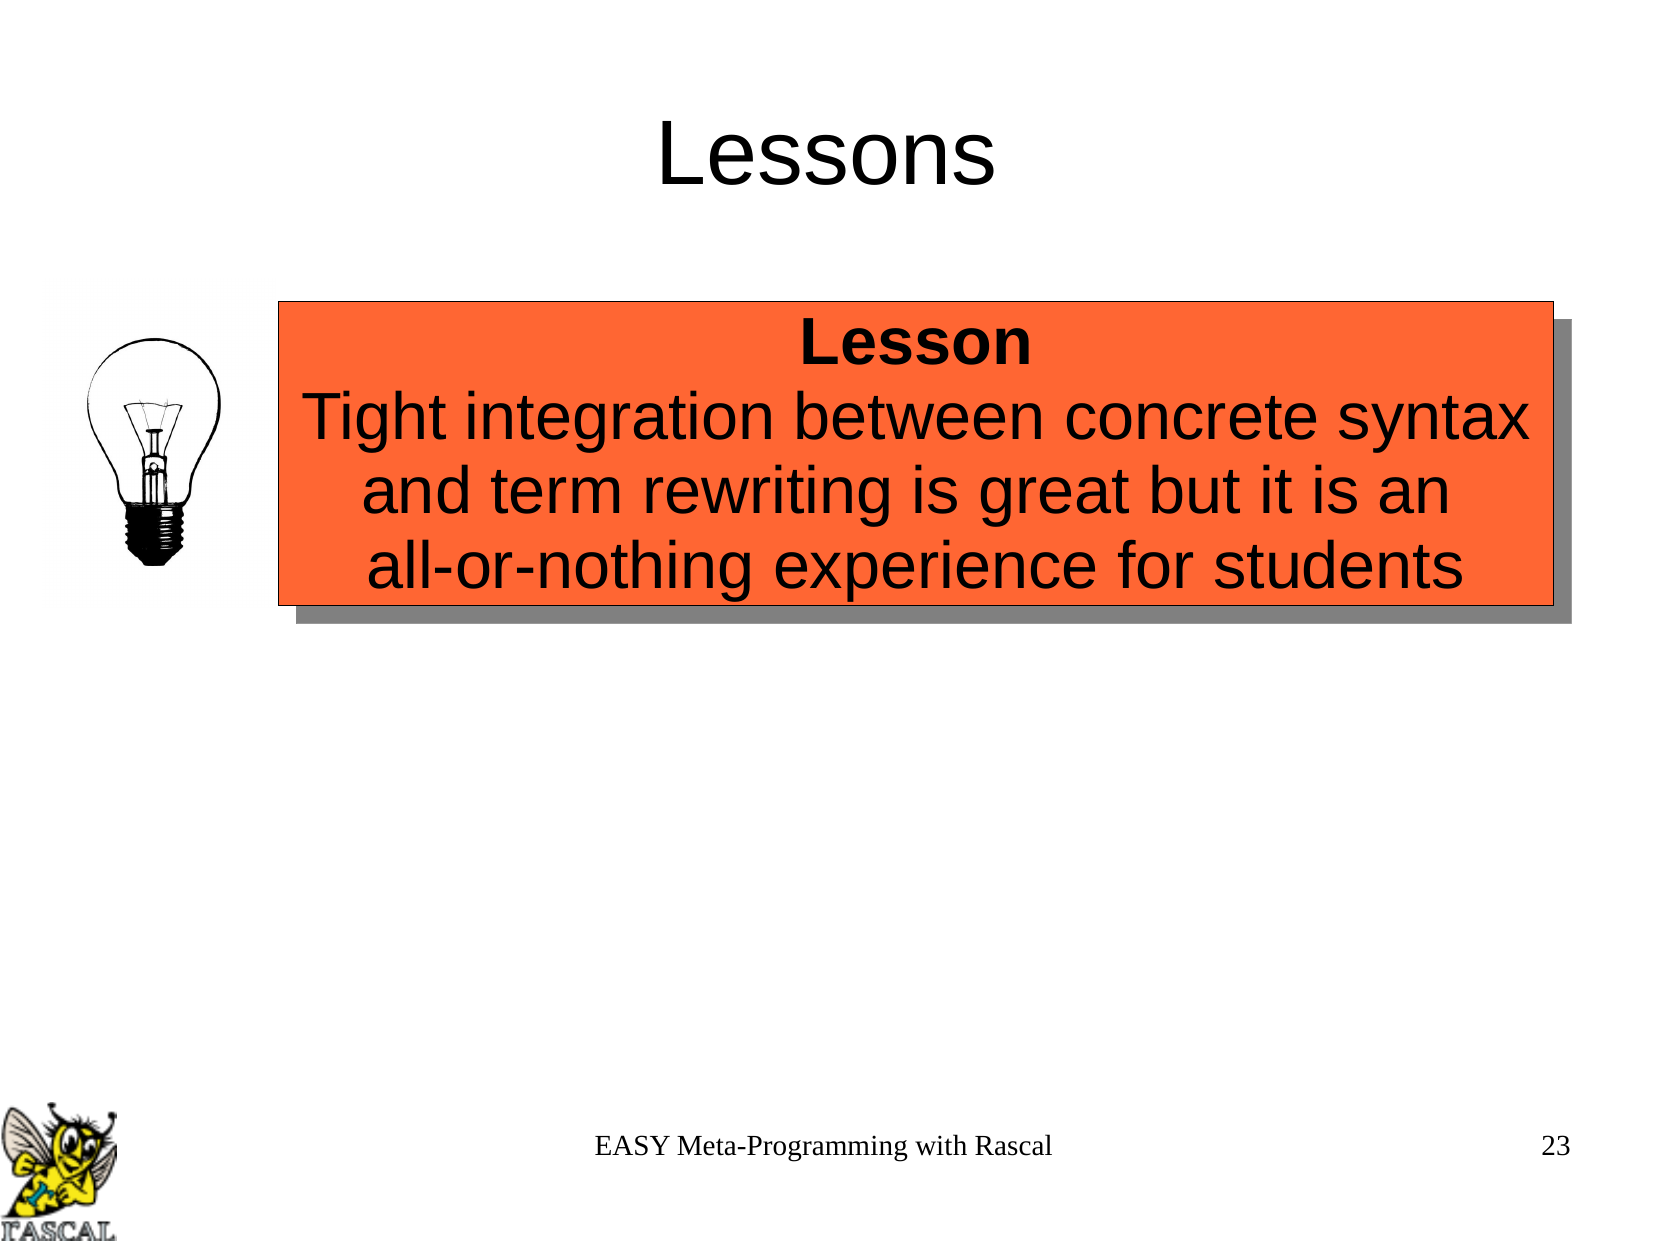

# Lessons
Lesson
Tight integration between concrete syntax
and term rewriting is great but it is an
all-or-nothing experience for students
23